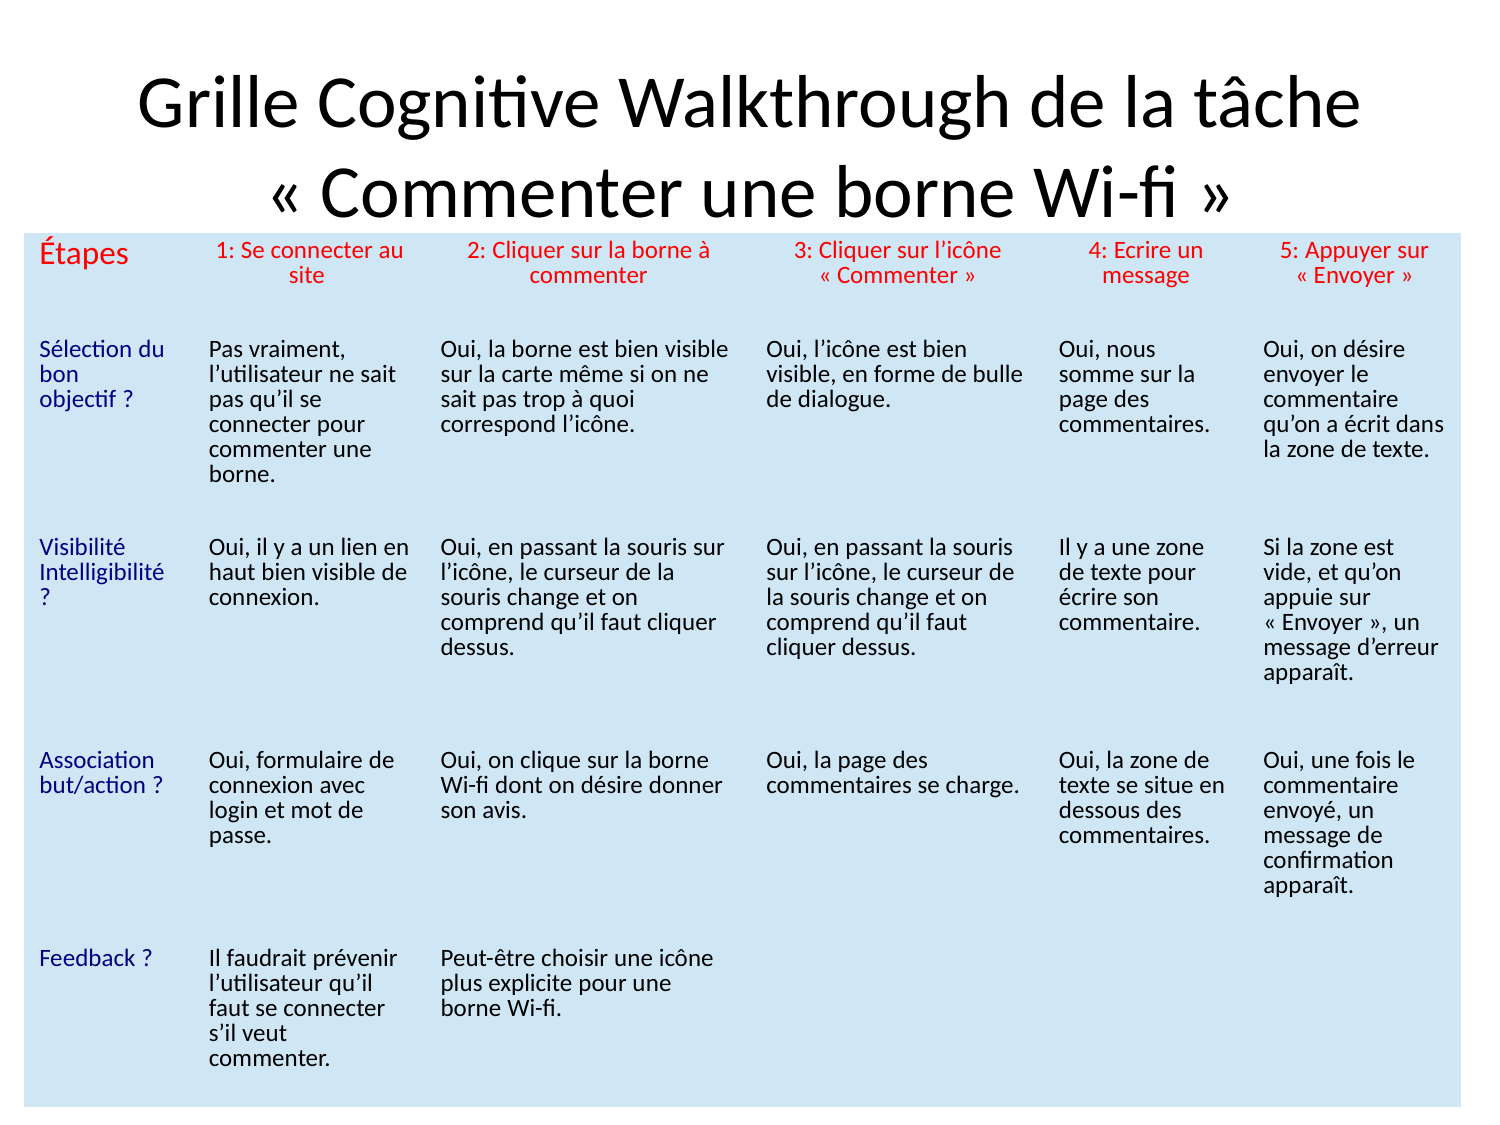

# Grille Cognitive Walkthrough de la tâche « Commenter une borne Wi-fi »
| Étapes | 1: Se connecter au site | 2: Cliquer sur la borne à commenter | 3: Cliquer sur l’icône « Commenter » | 4: Ecrire un message | 5: Appuyer sur « Envoyer » |
| --- | --- | --- | --- | --- | --- |
| Sélection du bon objectif ? | Pas vraiment, l’utilisateur ne sait pas qu’il se connecter pour commenter une borne. | Oui, la borne est bien visible sur la carte même si on ne sait pas trop à quoi correspond l’icône. | Oui, l’icône est bien visible, en forme de bulle de dialogue. | Oui, nous somme sur la page des commentaires. | Oui, on désire envoyer le commentaire qu’on a écrit dans la zone de texte. |
| Visibilité Intelligibilité ? | Oui, il y a un lien en haut bien visible de connexion. | Oui, en passant la souris sur l’icône, le curseur de la souris change et on comprend qu’il faut cliquer dessus. | Oui, en passant la souris sur l’icône, le curseur de la souris change et on comprend qu’il faut cliquer dessus. | Il y a une zone de texte pour écrire son commentaire. | Si la zone est vide, et qu’on appuie sur « Envoyer », un message d’erreur apparaît. |
| Association but/action ? | Oui, formulaire de connexion avec login et mot de passe. | Oui, on clique sur la borne Wi-fi dont on désire donner son avis. | Oui, la page des commentaires se charge. | Oui, la zone de texte se situe en dessous des commentaires. | Oui, une fois le commentaire envoyé, un message de confirmation apparaît. |
| Feedback ? | Il faudrait prévenir l’utilisateur qu’il faut se connecter s’il veut commenter. | Peut-être choisir une icône plus explicite pour une borne Wi-fi. | | | |